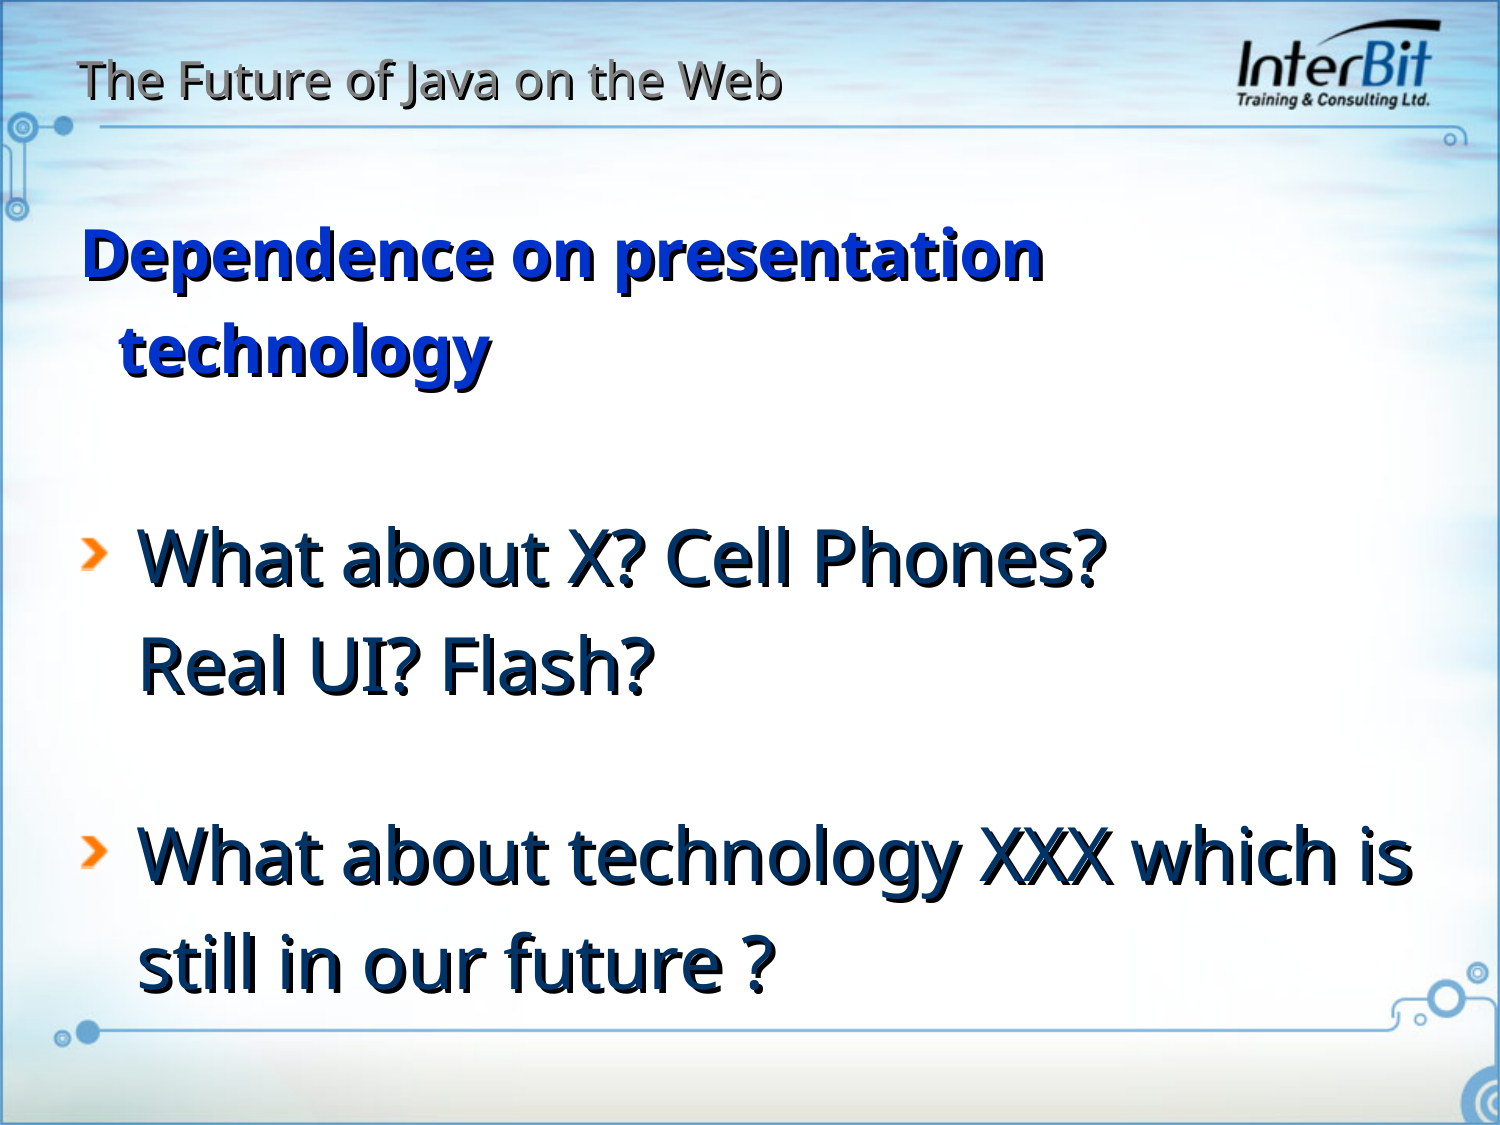

# The Future of Java on the Web
Dependence on presentation technology
 What about X? Cell Phones?
 Real UI? Flash?
 What about technology XXX which is
 still in our future ?